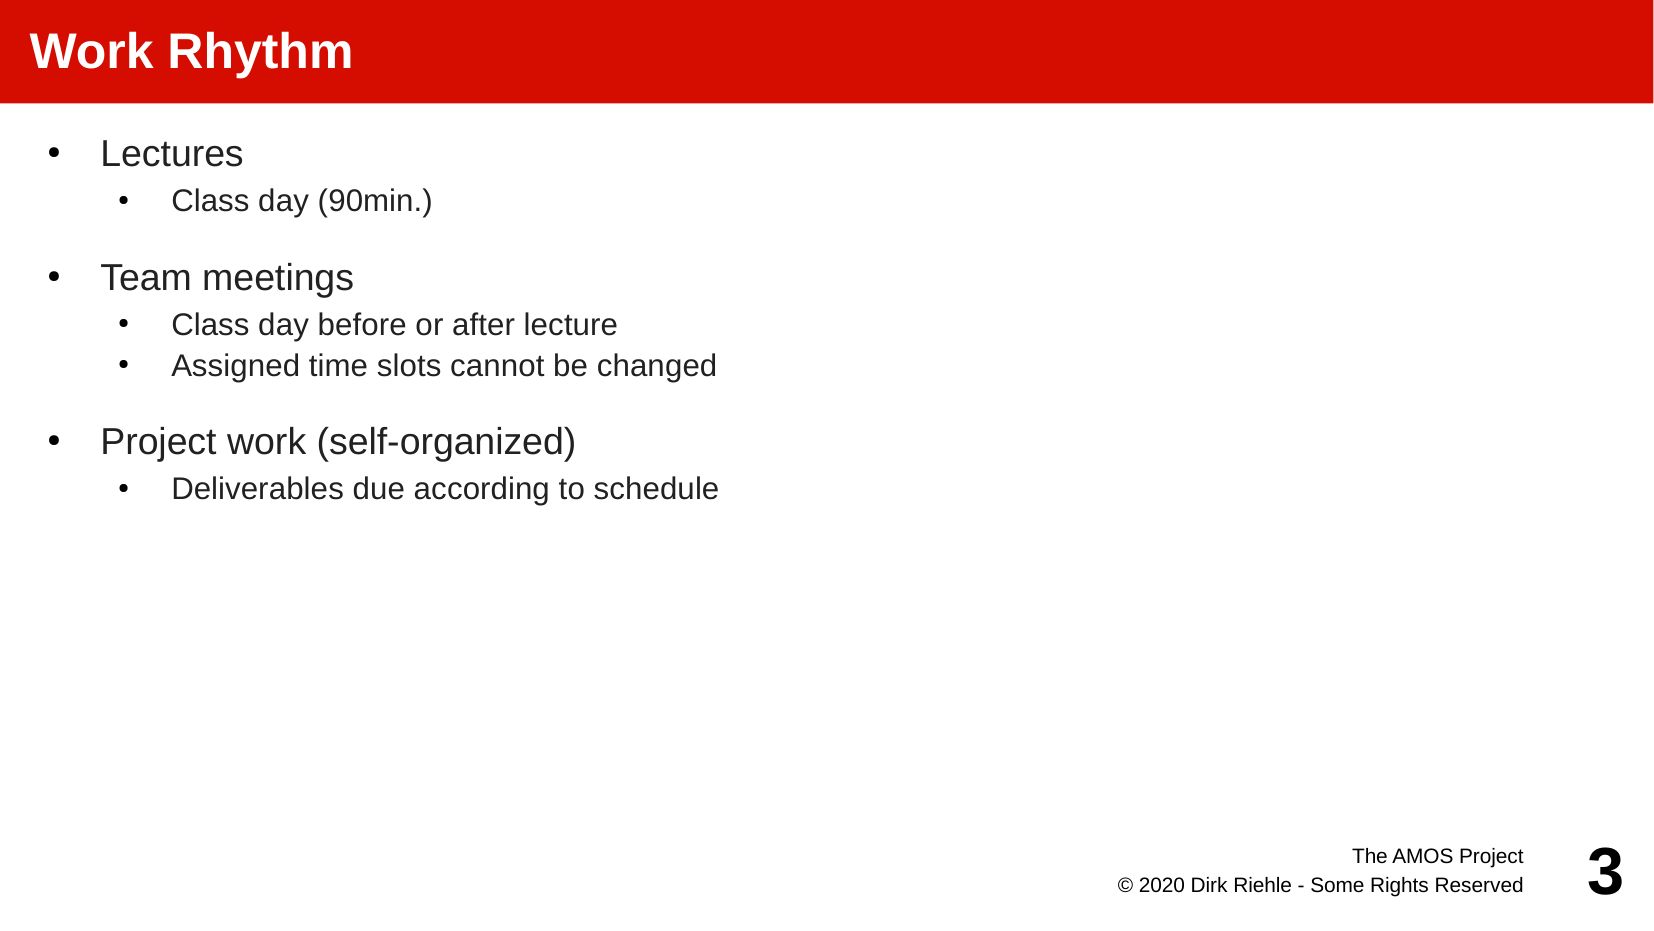

# Work Rhythm
Lectures
Class day (90min.)
Team meetings
Class day before or after lecture
Assigned time slots cannot be changed
Project work (self-organized)
Deliverables due according to schedule
The AMOS Project
3
© 2020 Dirk Riehle - Some Rights Reserved